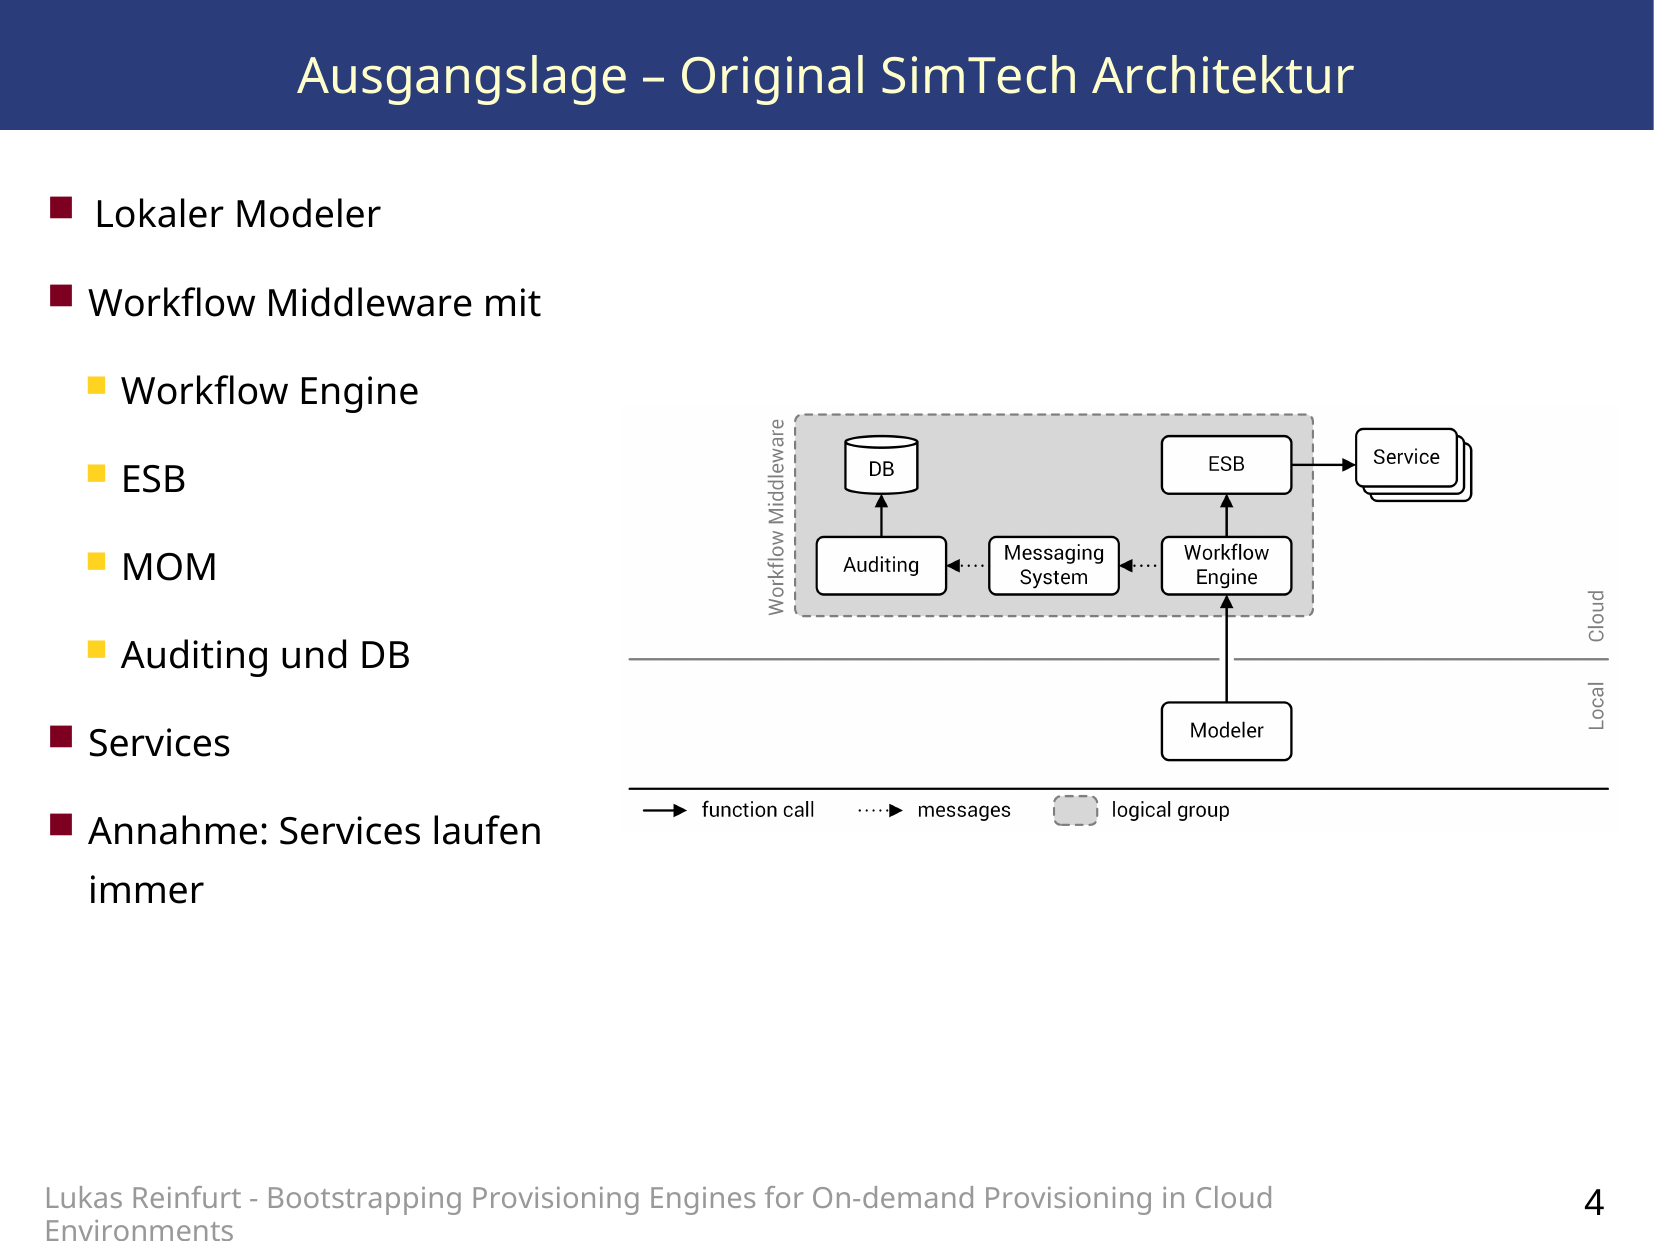

# Ausgangslage – Original SimTech Architektur
Lokaler Modeler
Workflow Middleware mit
Workflow Engine
ESB
MOM
Auditing und DB
Services
Annahme: Services laufen immer